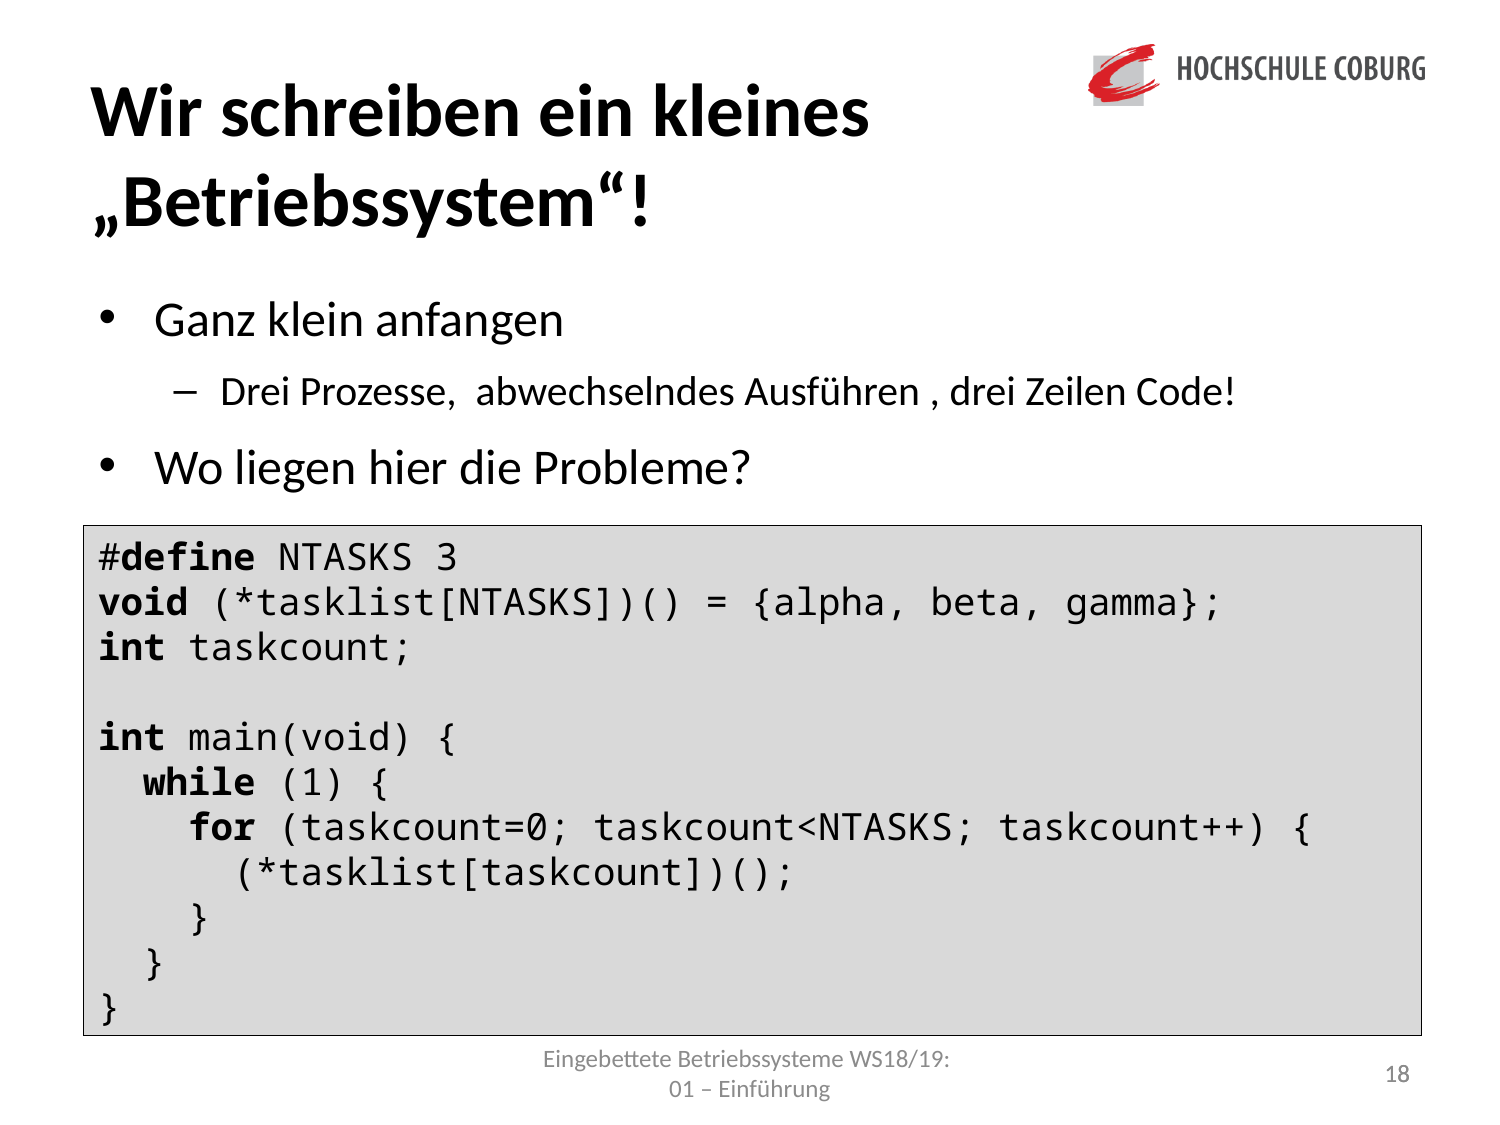

# Wir schreiben ein kleines „Betriebssystem“!
Ganz klein anfangen
Drei Prozesse, abwechselndes Ausführen , drei Zeilen Code!
Wo liegen hier die Probleme?
#define NTASKS 3
void (*tasklist[NTASKS])() = {alpha, beta, gamma};
int taskcount;
int main(void) {
 while (1) {
 for (taskcount=0; taskcount<NTASKS; taskcount++) {
 (*tasklist[taskcount])();
 }
 }
}
Eingebettete Betriebssysteme WS17/18: 01 – Einführung
18